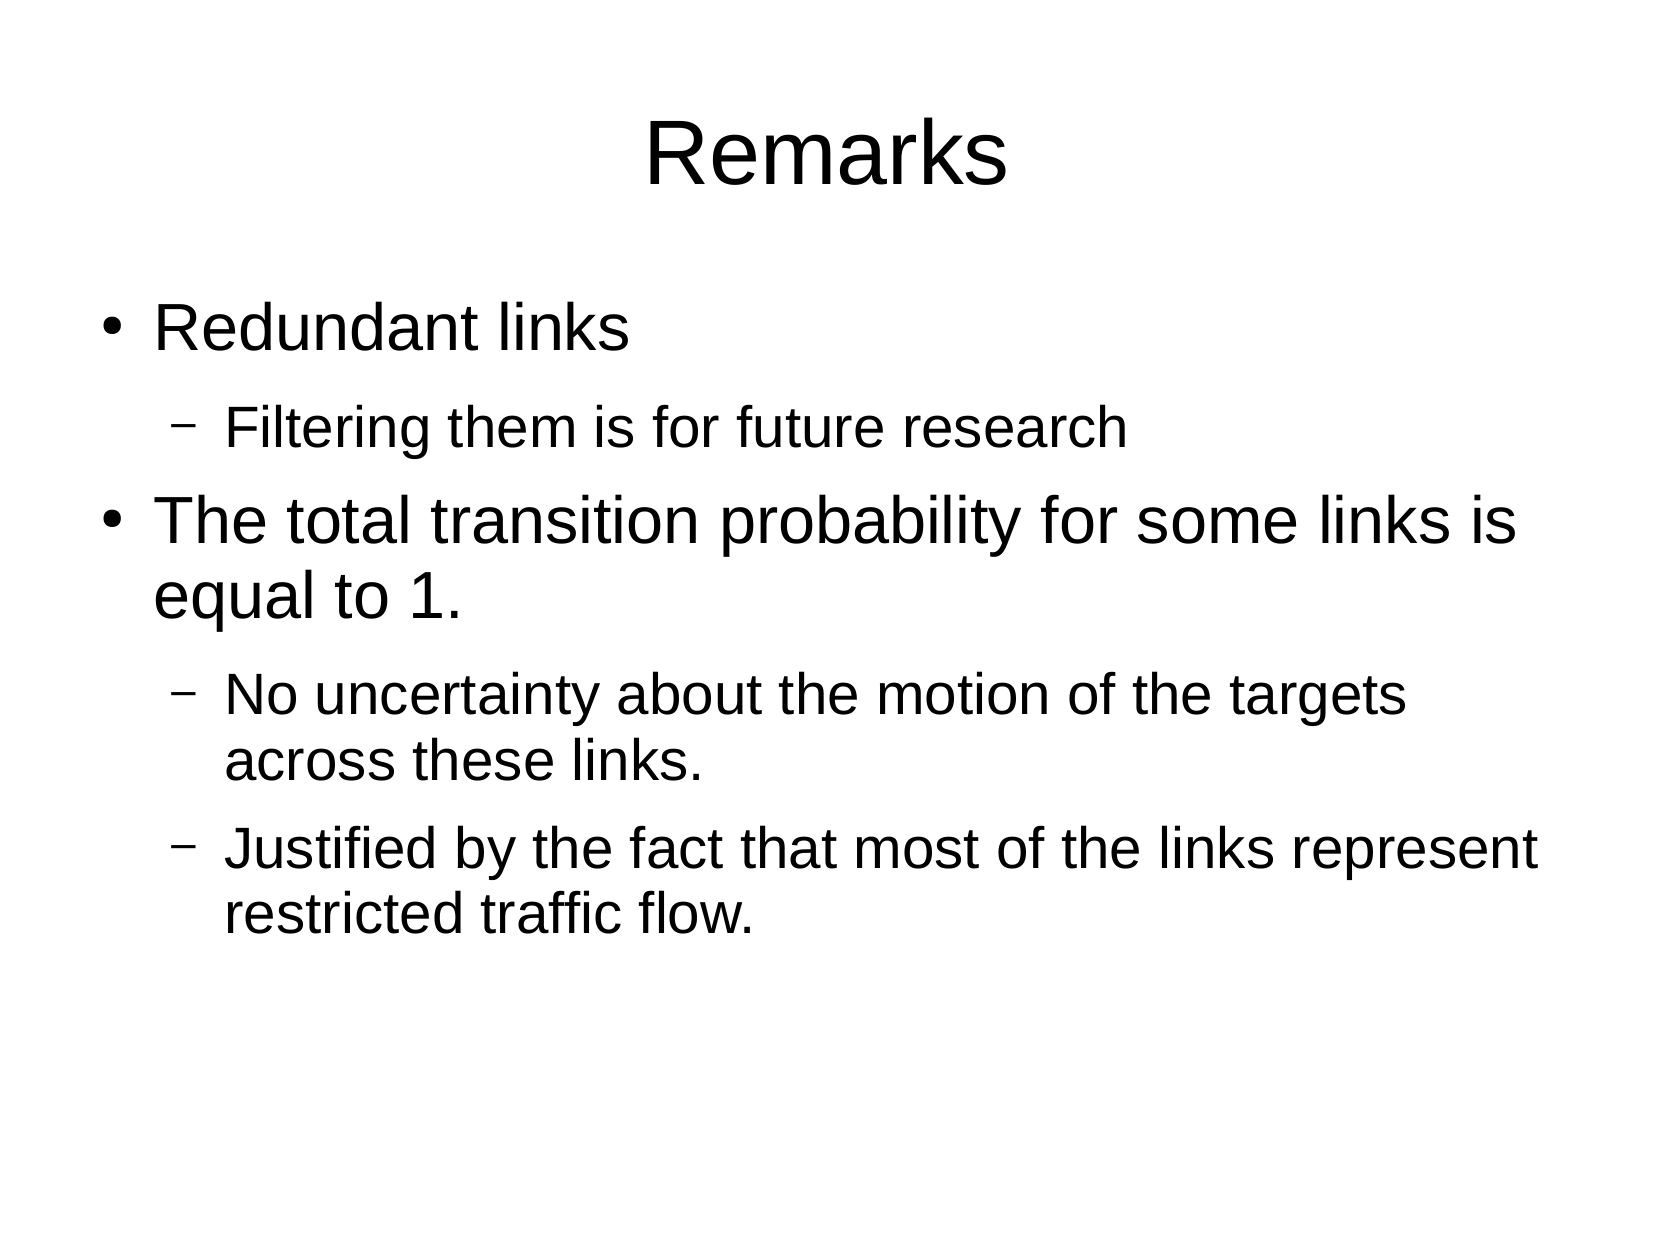

# Remarks
Redundant links
Filtering them is for future research
The total transition probability for some links is equal to 1.
No uncertainty about the motion of the targets across these links.
Justified by the fact that most of the links represent restricted traffic flow.